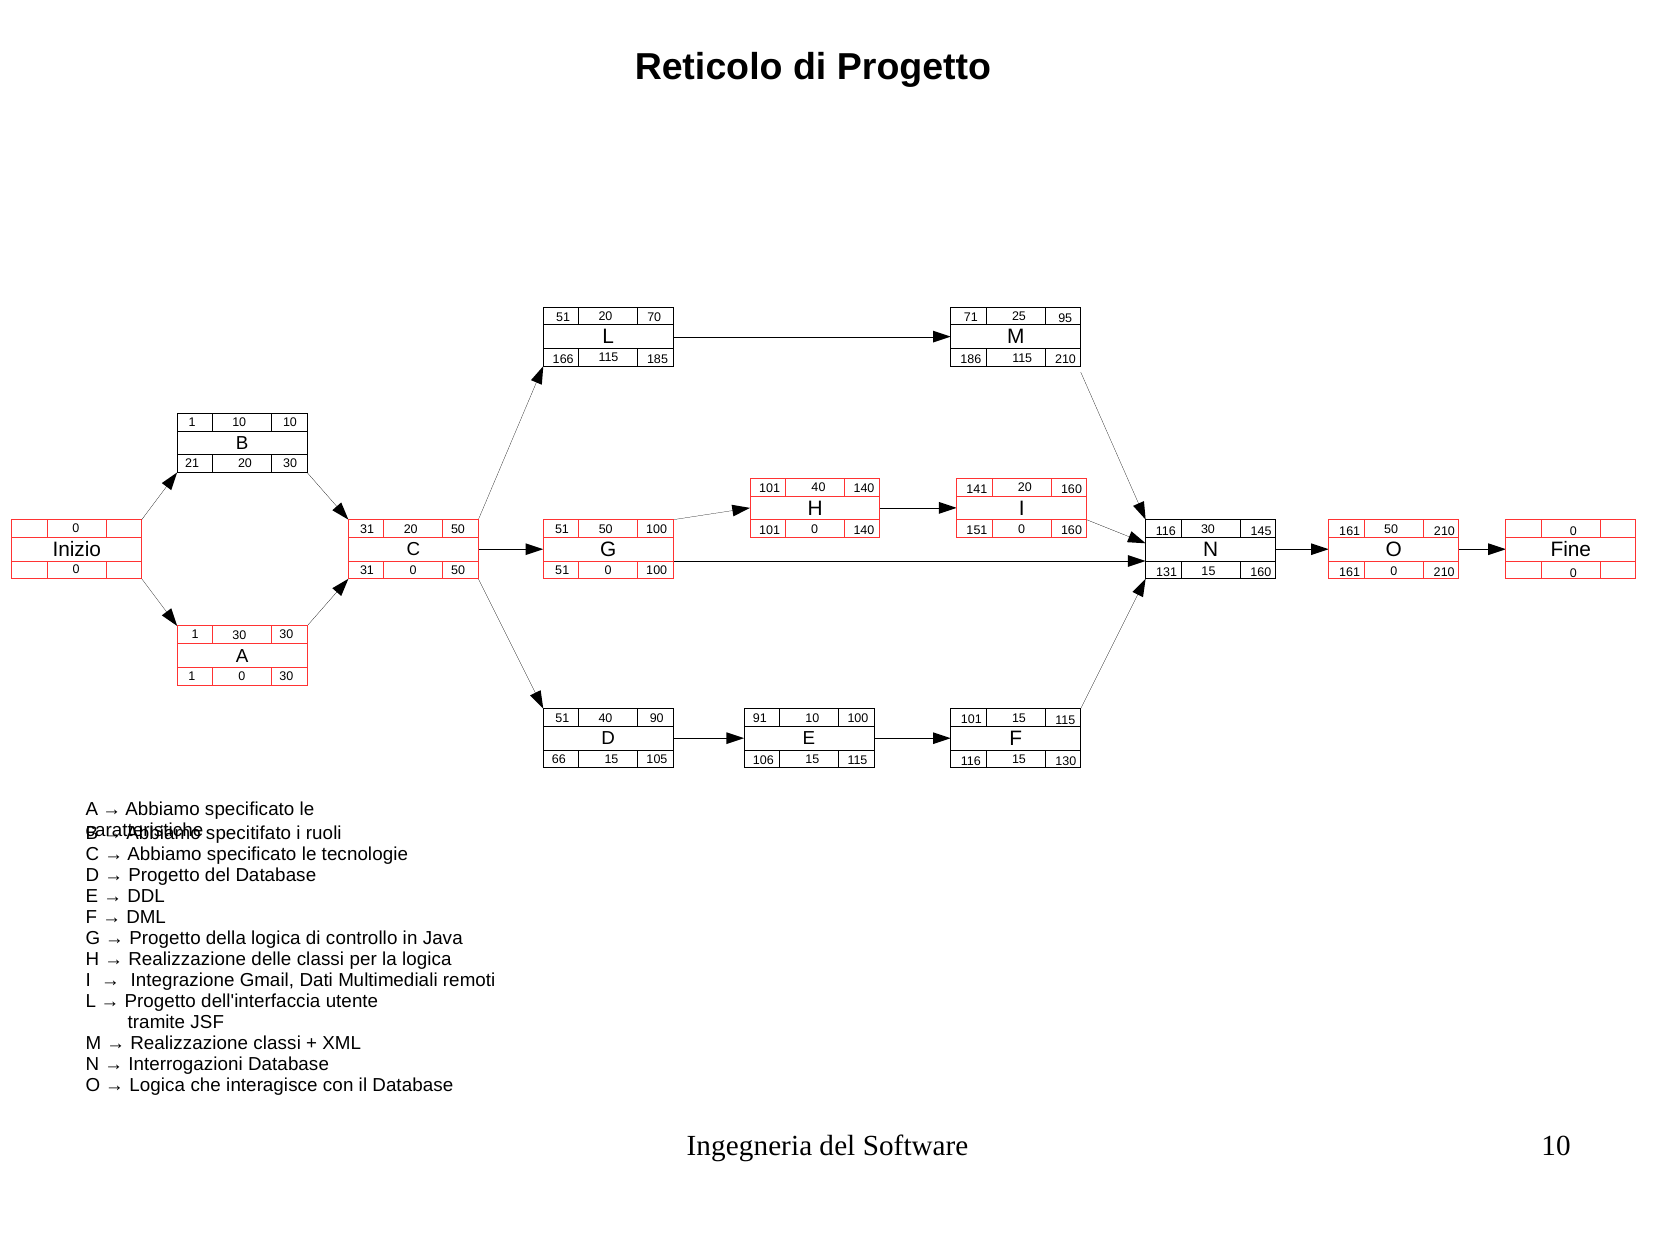

Reticolo di Progetto
20
25
 51
70
 71
 95
L
M
115
115
166
185
210
186
 1
10
 10
B
21
20
 30
20
40
140
101
141
160
H
I
0
 31
20
0
50
50
30
 51
50
0
100
140
101
151
160
116
145
161
210
0
Inizio
C
G
N
O
Fine
0
0
 31
0
50
 51
100
15
0
131
160
161
210
0
 1
30
30
A
30
 1
0
40
10
15
 90
 51
91
100
101
115
D
E
F
15
15
15
66
105
106
115
116
130
A → Abbiamo specificato le caratteristiche
B → Abbiamo specitifato i ruoli
C → Abbiamo specificato le tecnologie
D → Progetto del Database
E → DDL
F → DML
G → Progetto della logica di controllo in Java
H → Realizzazione delle classi per la logica
I → Integrazione Gmail, Dati Multimediali remoti
L → Progetto dell'interfaccia utente
 tramite JSF
M → Realizzazione classi + XML
N → Interrogazioni Database
O → Logica che interagisce con il Database
Ingegneria del Software
10